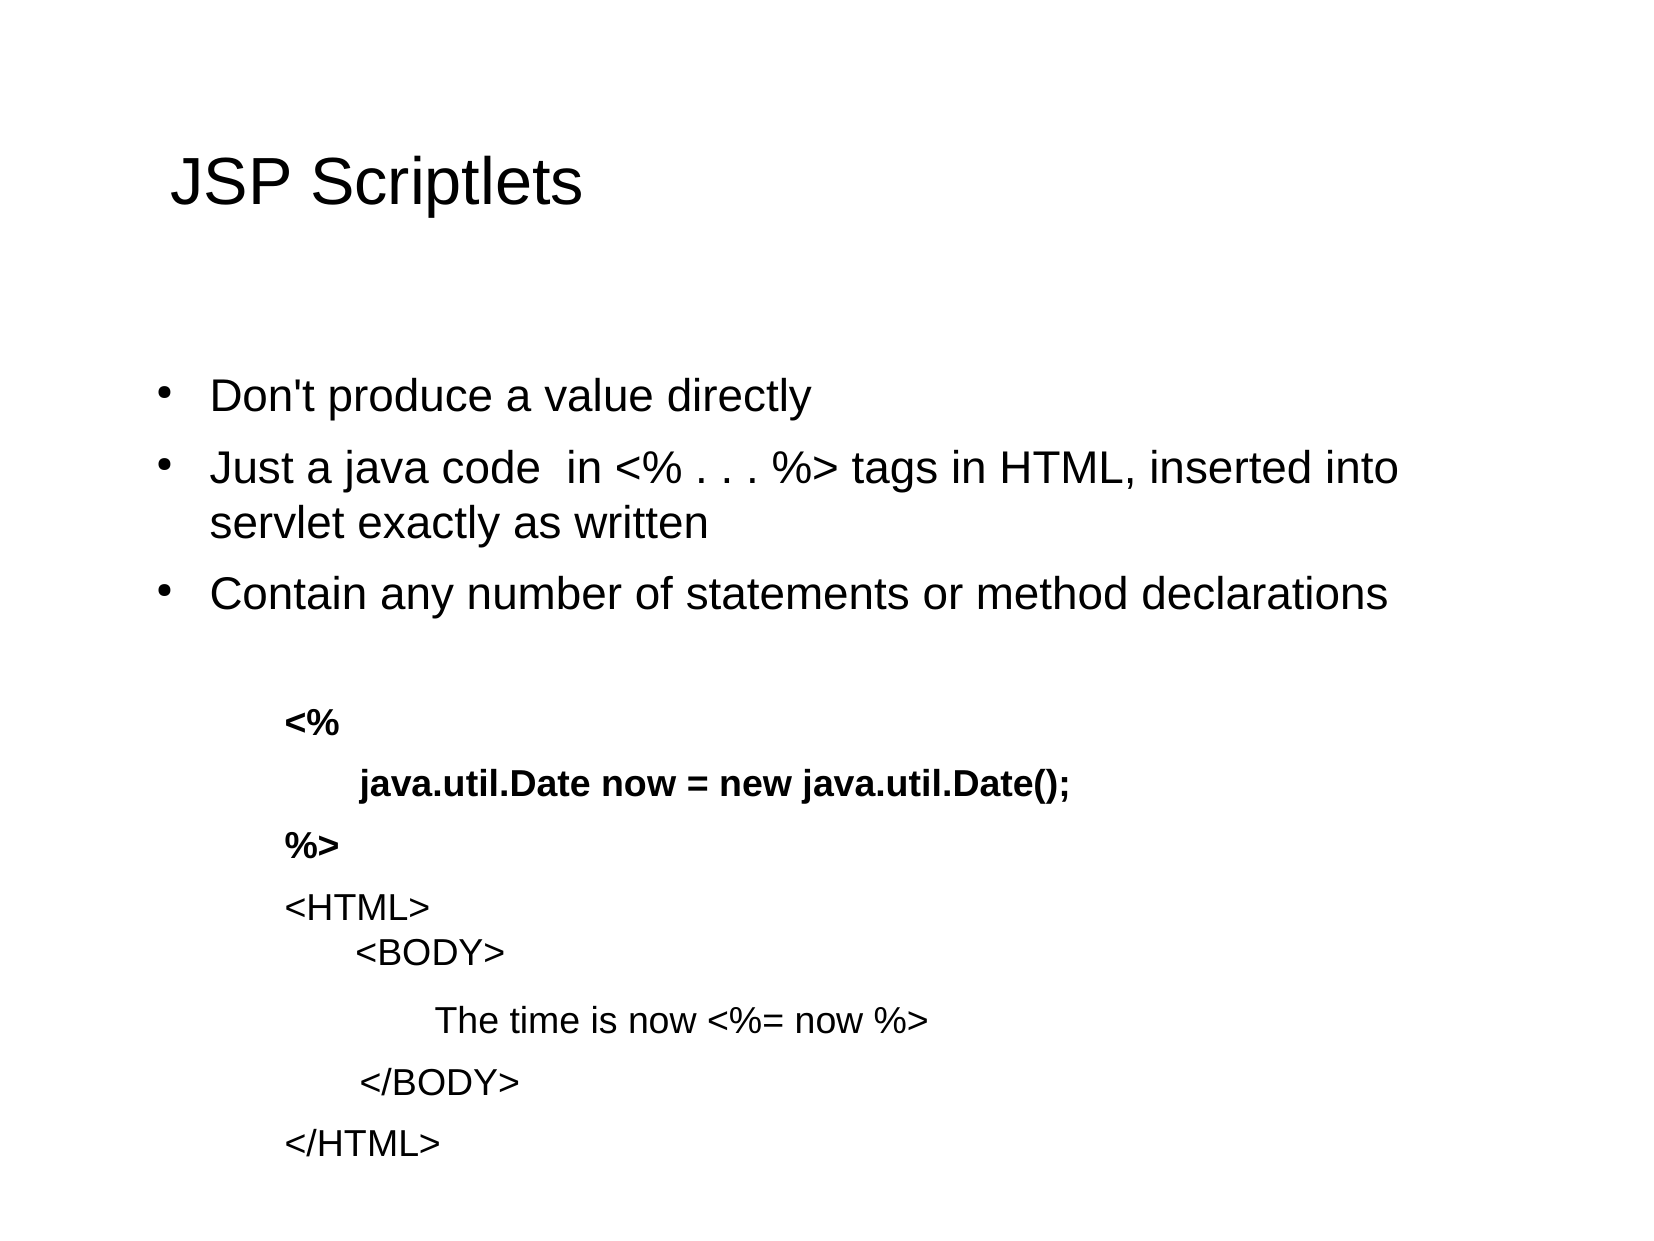

# JSP Scriptlets
Don't produce a value directly
Just a java code in <% . . . %> tags in HTML, inserted into servlet exactly as written
Contain any number of statements or method declarations
	<%
		java.util.Date now = new java.util.Date();
 	%>
	<HTML>
	<BODY>
			The time is now <%= now %>
		</BODY>
	</HTML>